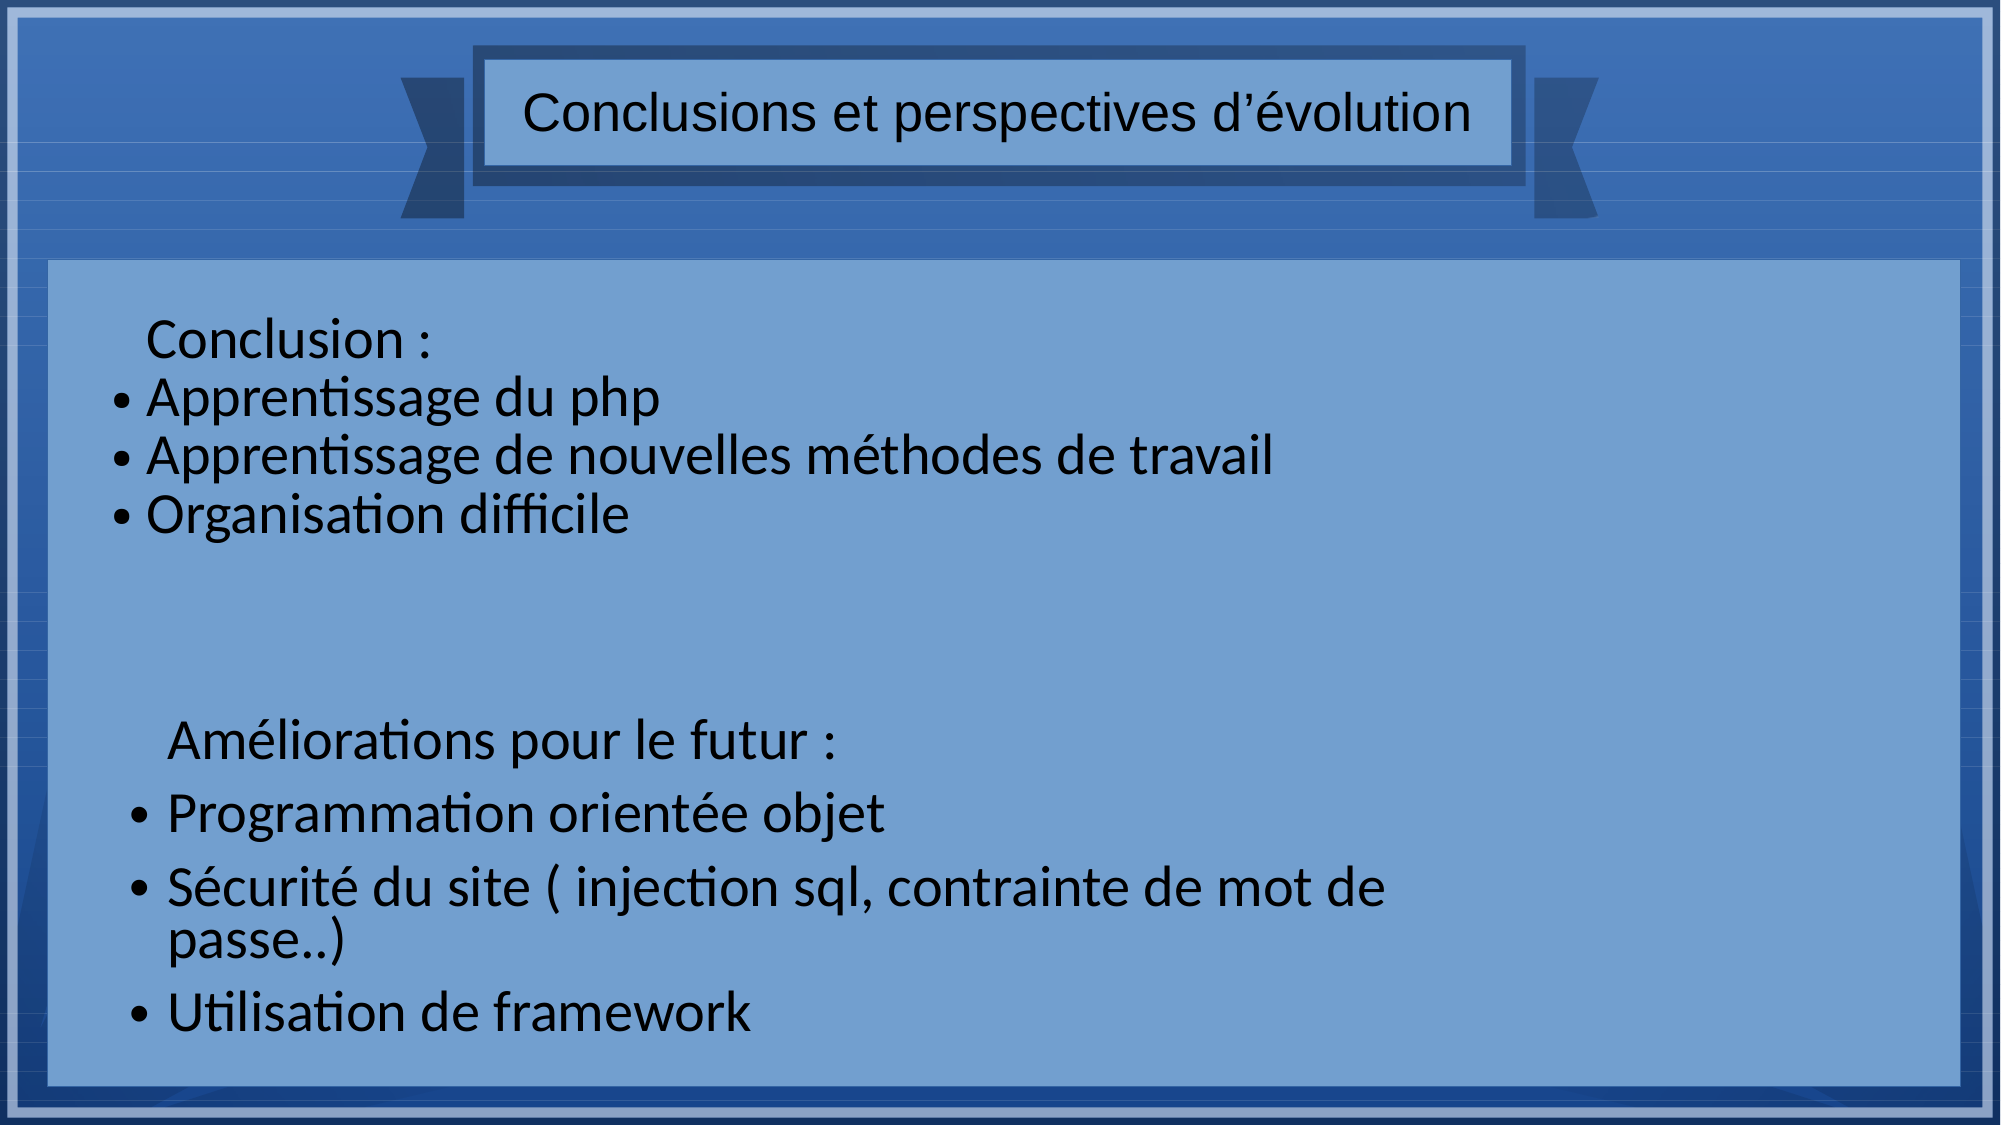

Conclusions et perspectives d’évolution
Conclusion :
Apprentissage du php
Apprentissage de nouvelles méthodes de travail
Organisation difficile
Améliorations pour le futur :
Programmation orientée objet
Sécurité du site ( injection sql, contrainte de mot de passe..)
Utilisation de framework